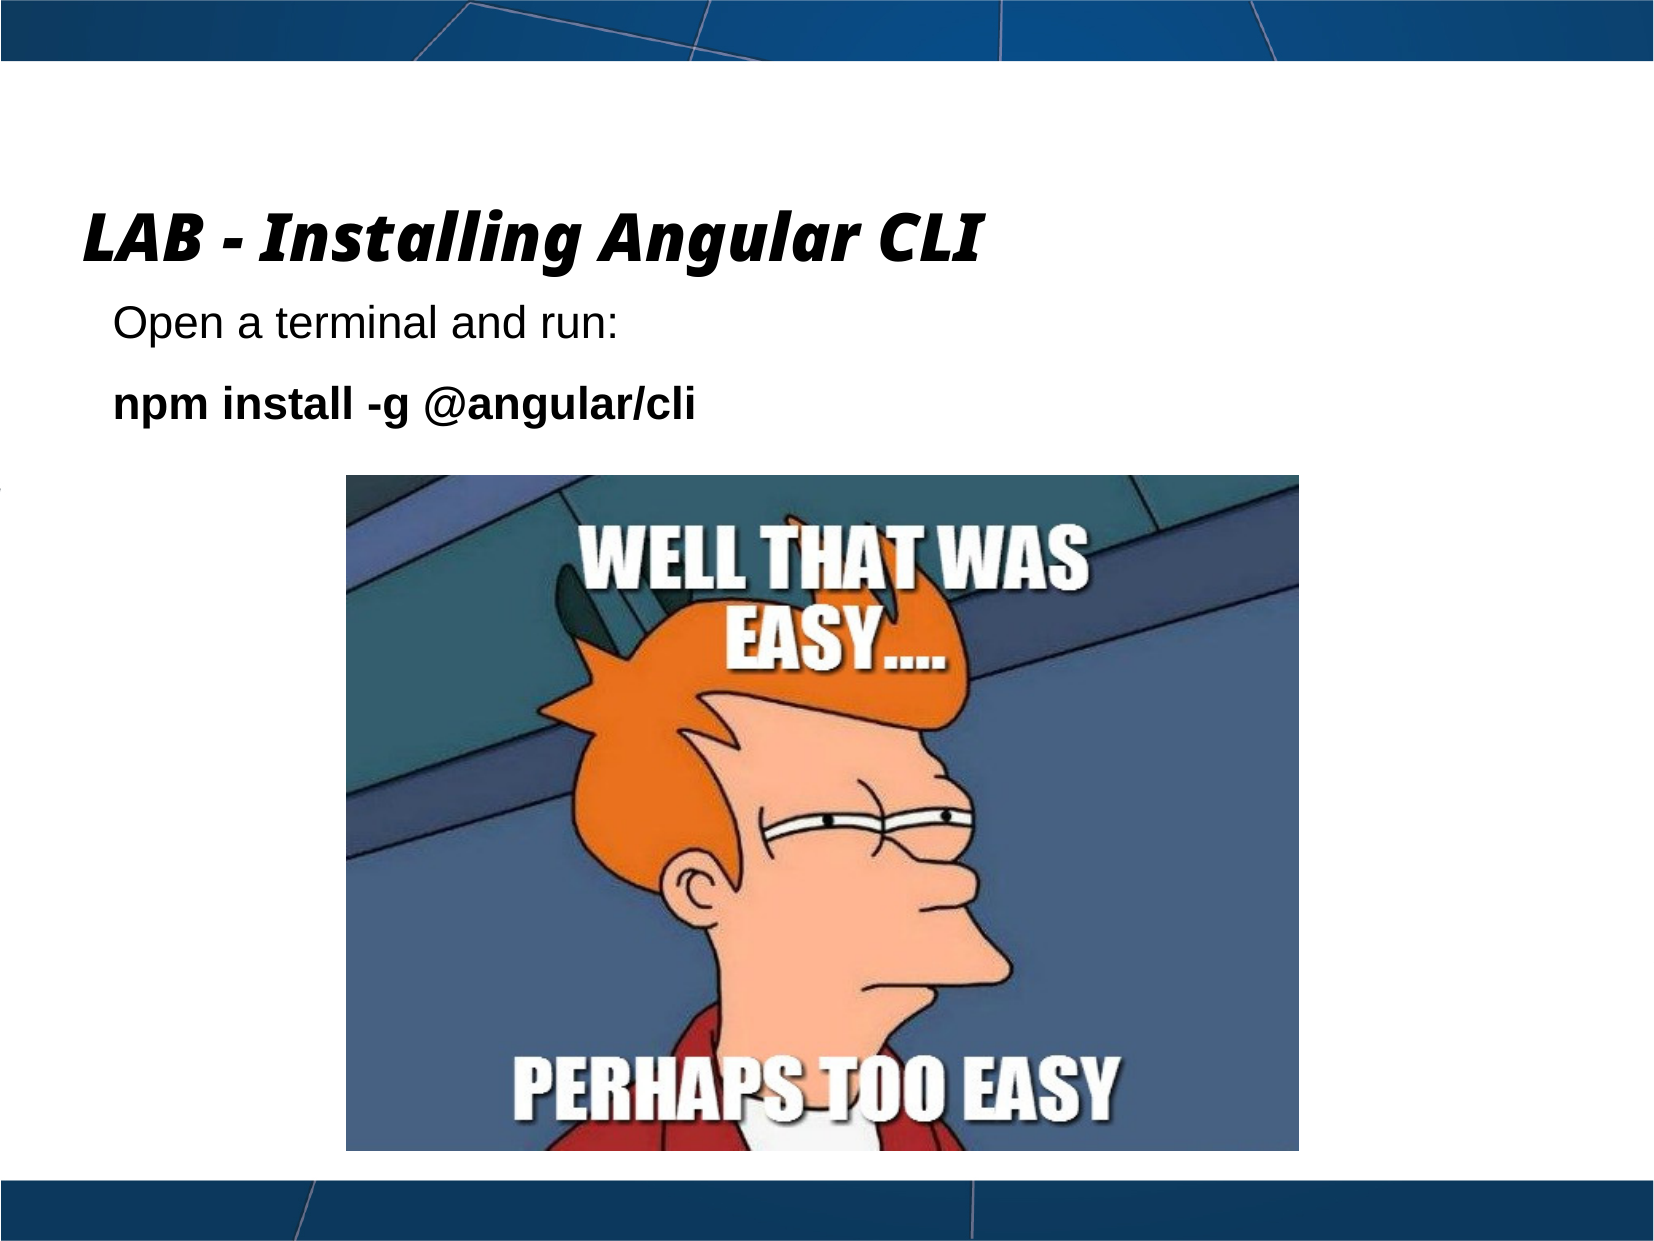

# LAB - Installing Angular CLI
Open a terminal and run:
npm install -g @angular/cli